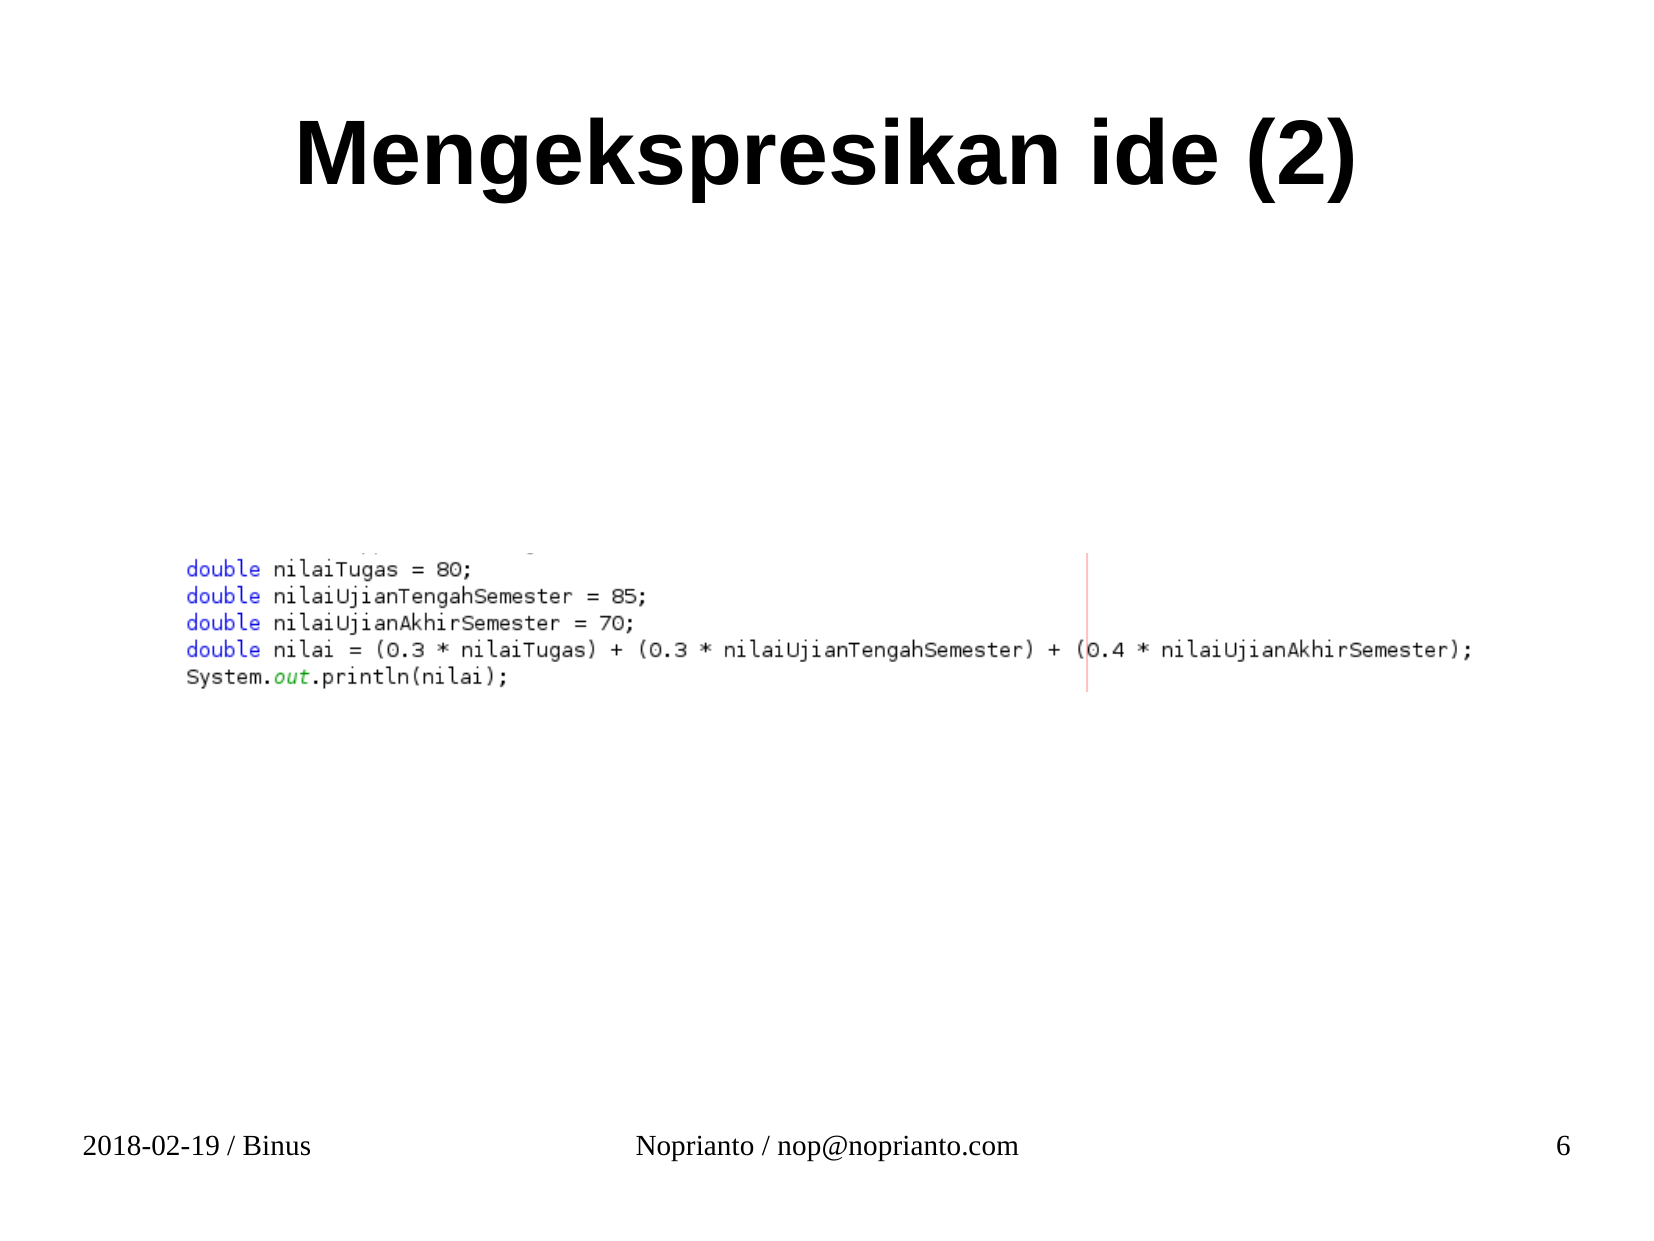

# Mengekspresikan ide (2)
2018-02-19 / Binus
Noprianto / nop@noprianto.com
6